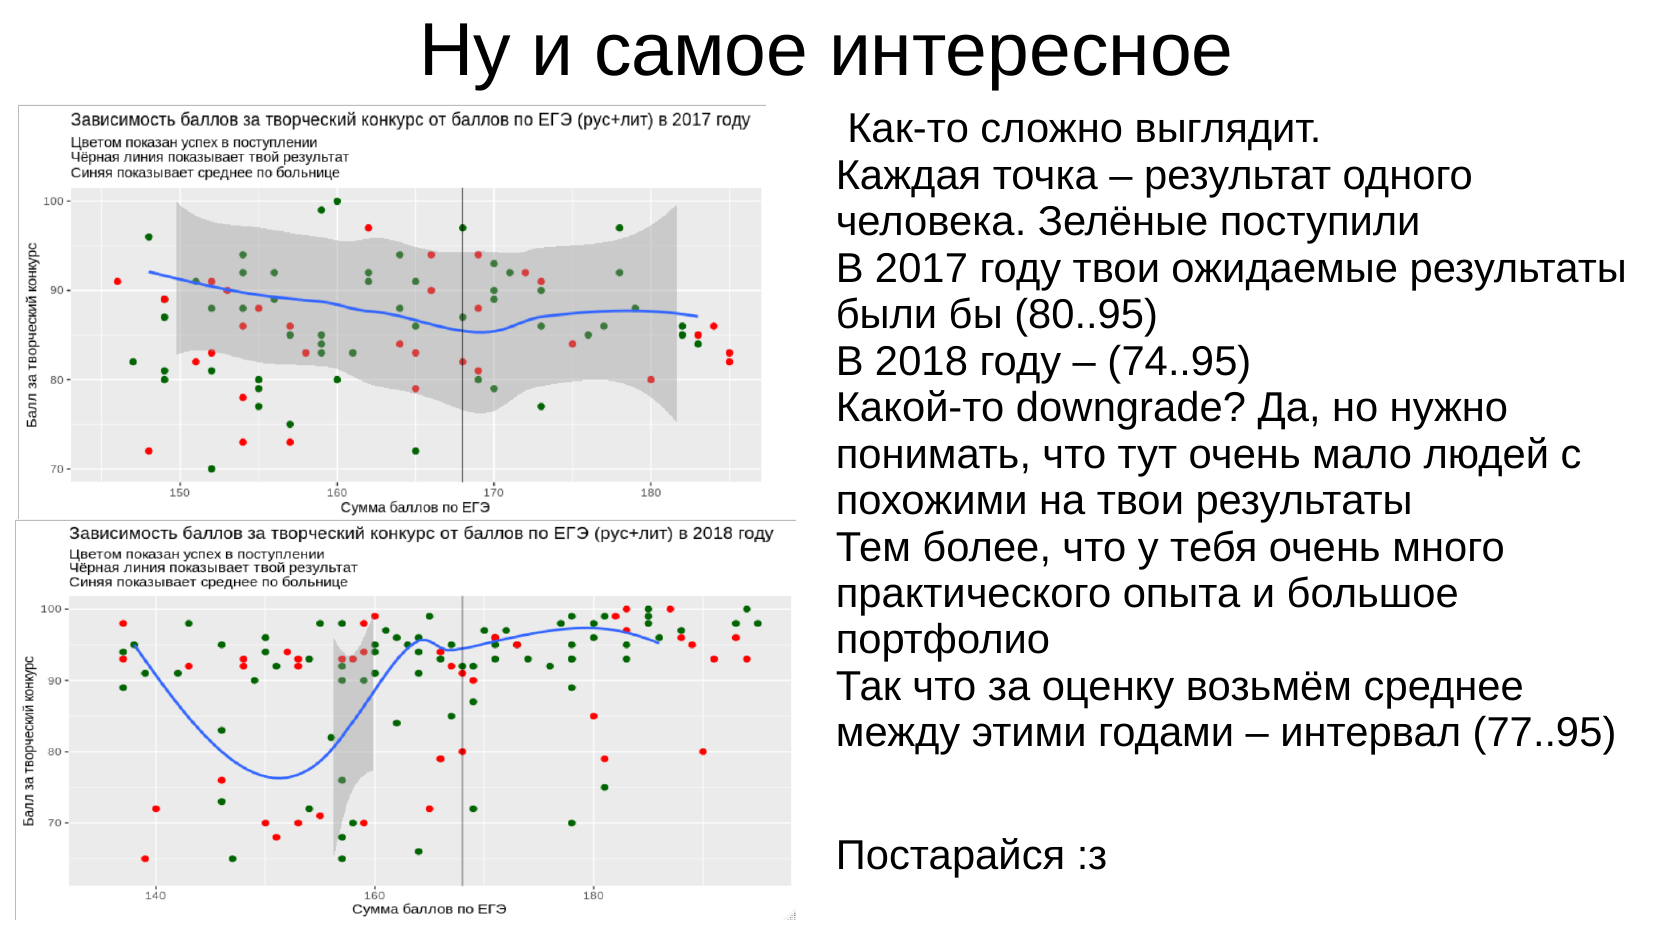

# Ну и самое интересное
 Как-то сложно выглядит.
Каждая точка – результат одного человека. Зелёные поступили
В 2017 году твои ожидаемые результаты были бы (80..95)
В 2018 году – (74..95)
Какой-то downgrade? Да, но нужно понимать, что тут очень мало людей с похожими на твои результаты
Тем более, что у тебя очень много практического опыта и большое портфолио
Так что за оценку возьмём среднее между этими годами – интервал (77..95)
Постарайся :з